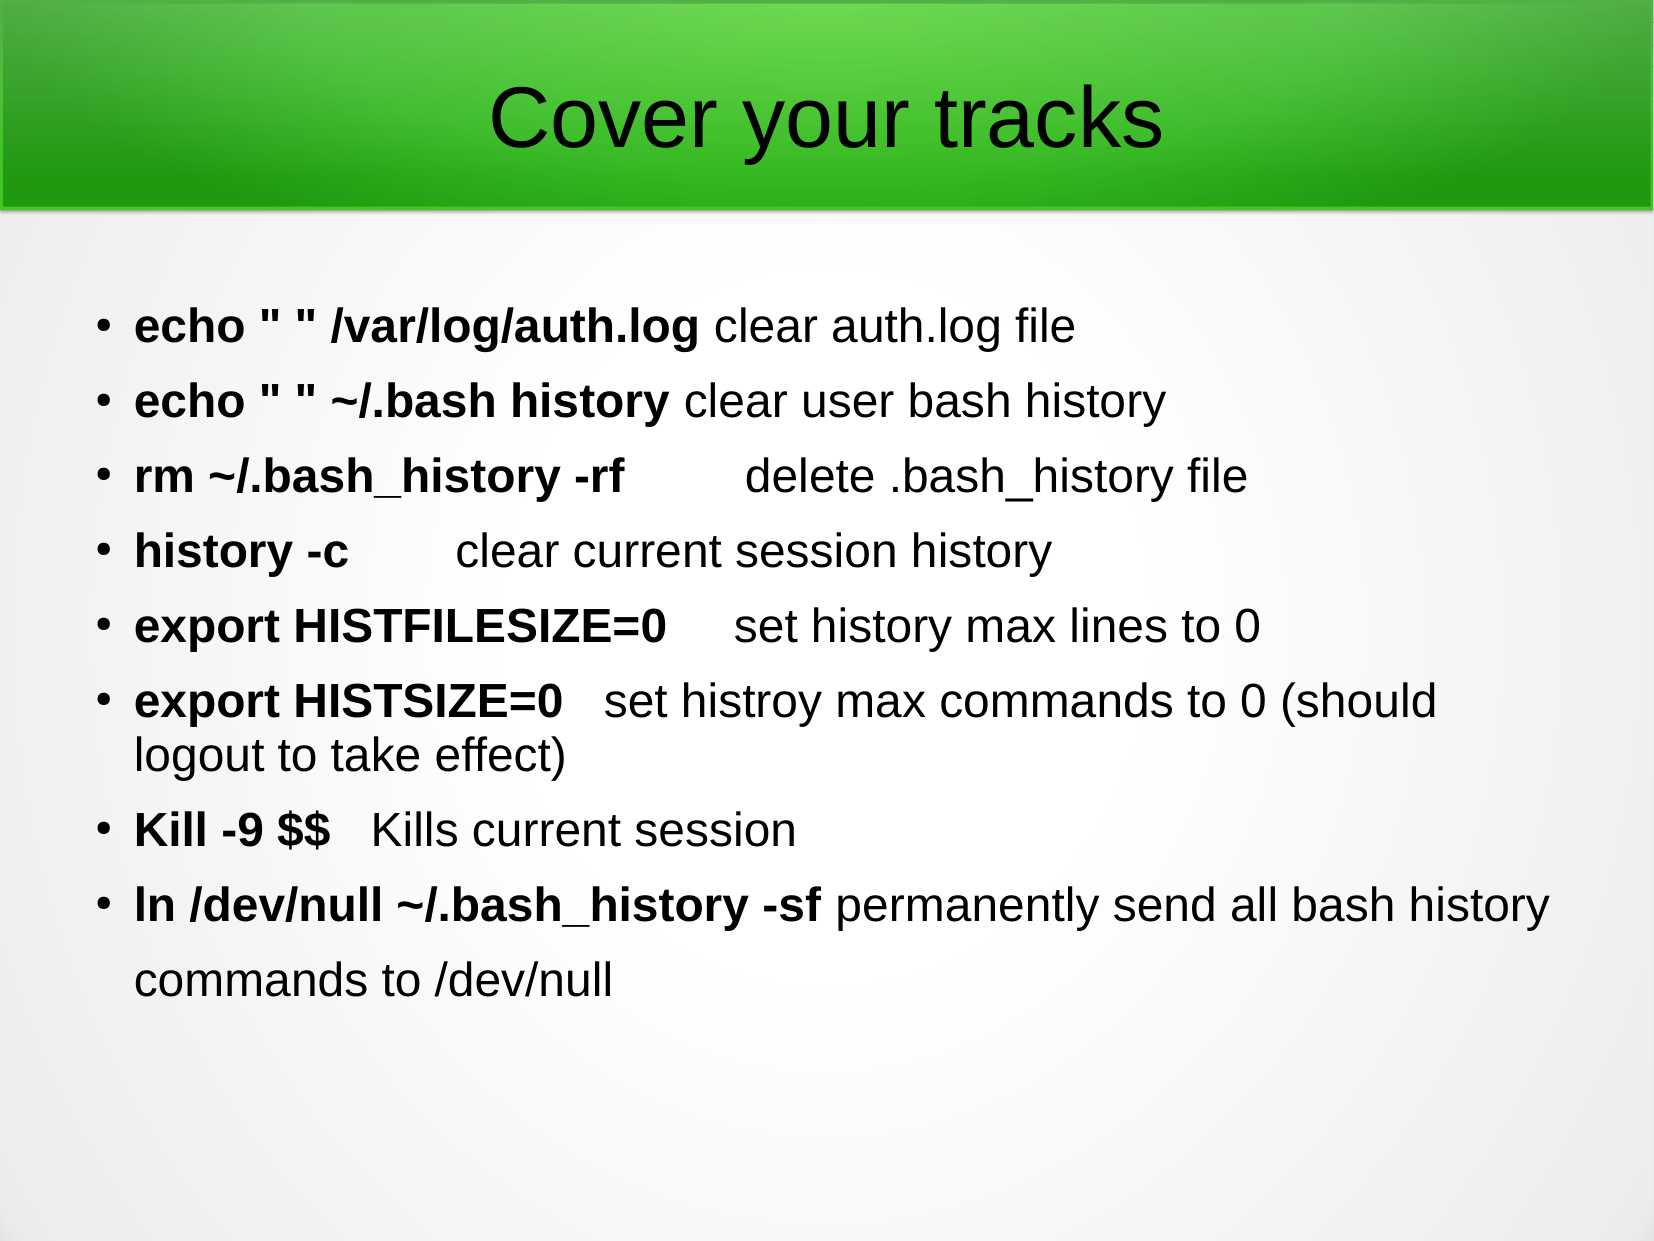

# Cover your tracks
echo " " /var/log/auth.log clear auth.log file
echo " " ~/.bash history clear user bash history
rm ~/.bash_history -rf delete .bash_history file
history -c clear current session history
export HISTFILESIZE=0 set history max lines to 0
export HISTSIZE=0 set histroy max commands to 0 (should logout to take effect)
Kill -9 $$ Kills current session
ln /dev/null ~/.bash_history -sf permanently send all bash history
commands to /dev/null